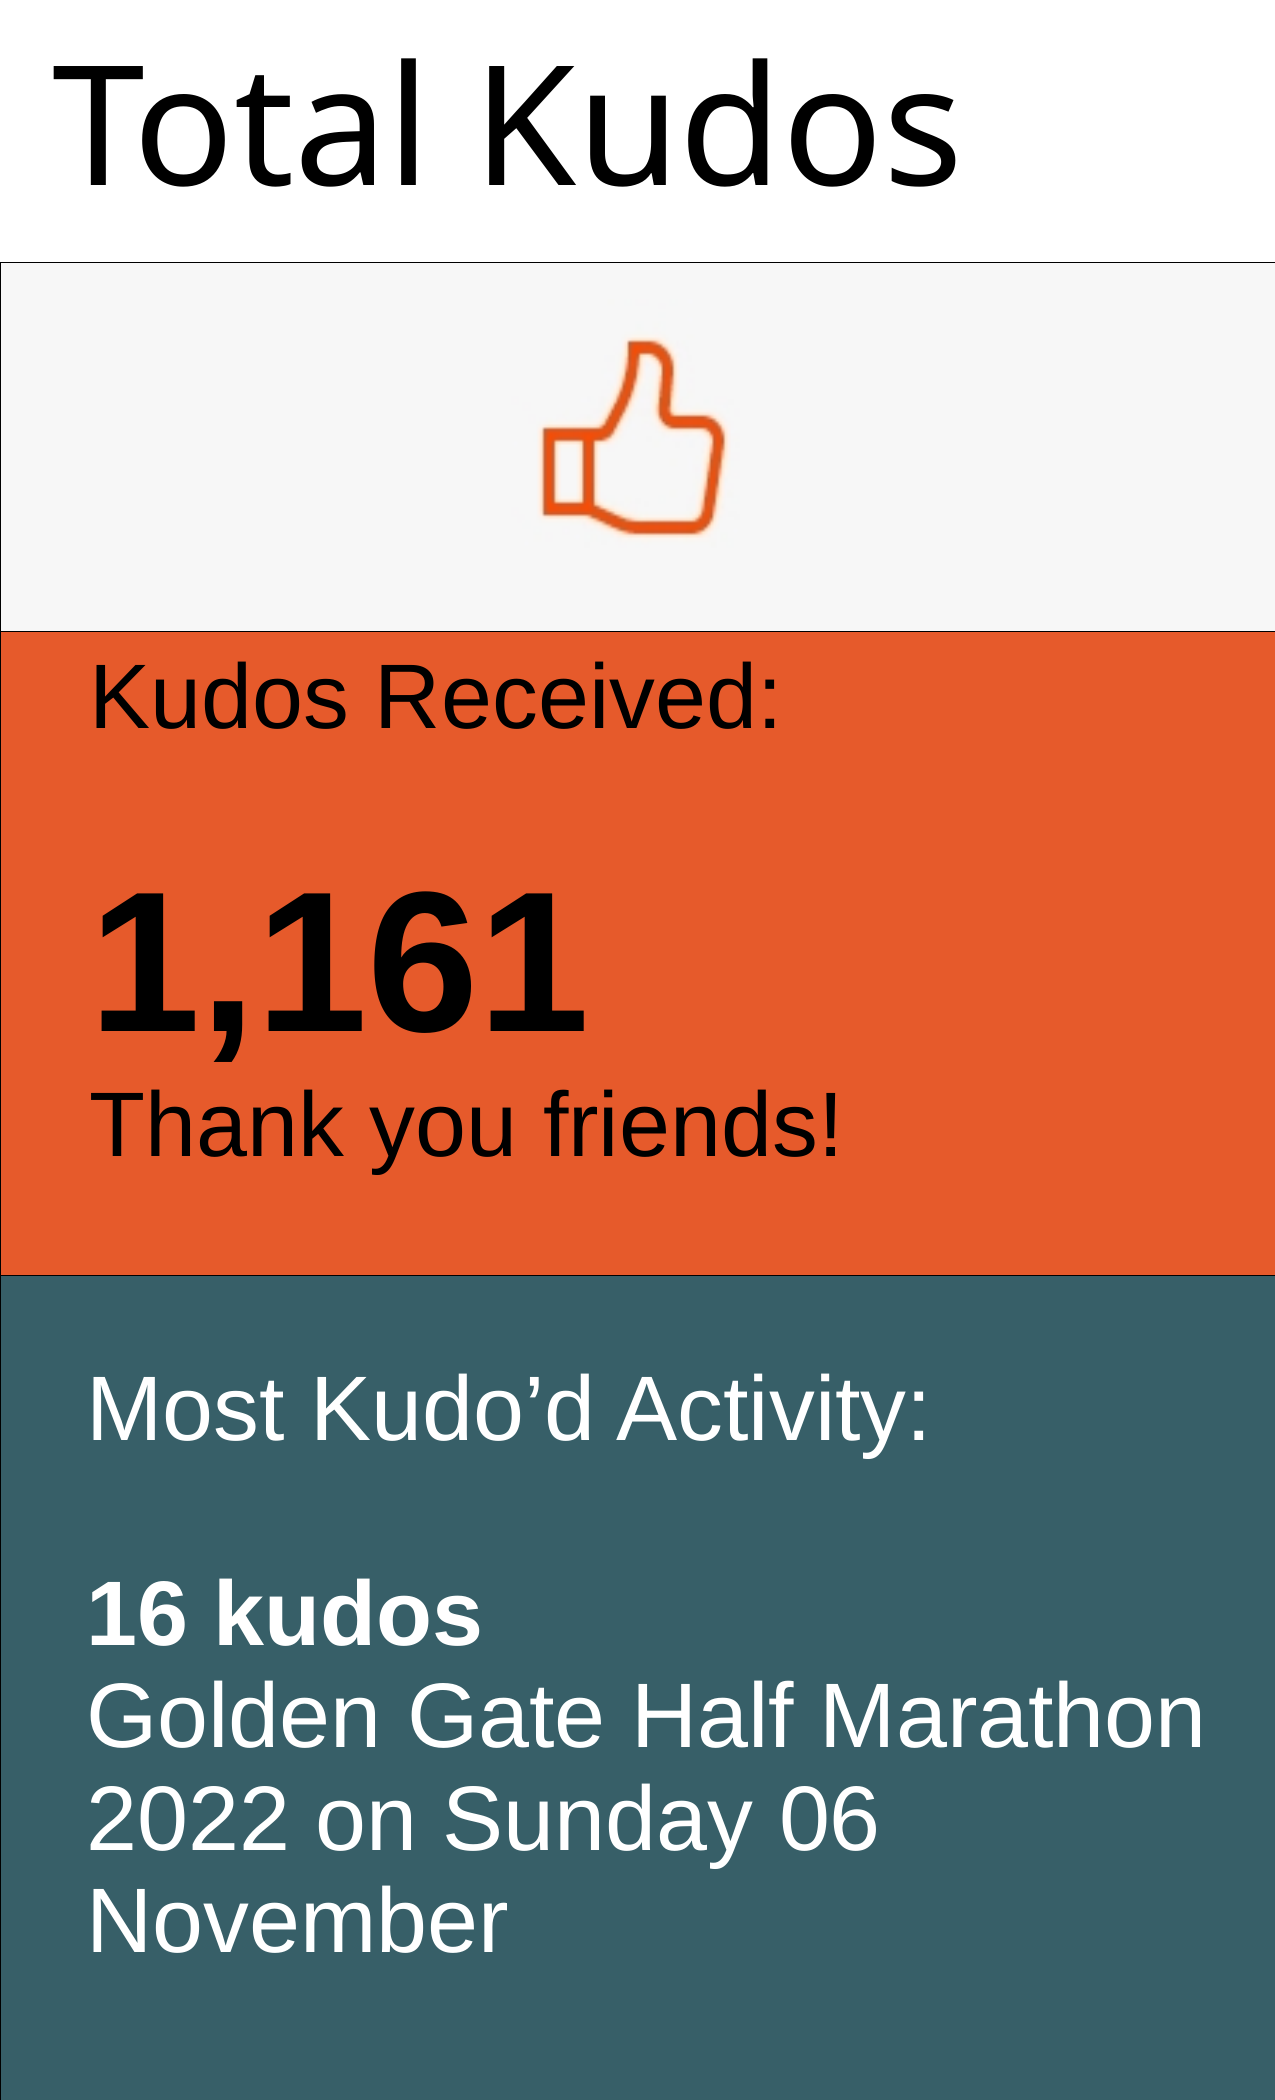

Total Kudos
Kudos Received:
1,161
Thank you friends!
Most Kudo’d Activity:
16 kudos
Golden Gate Half Marathon 2022 on Sunday 06 November